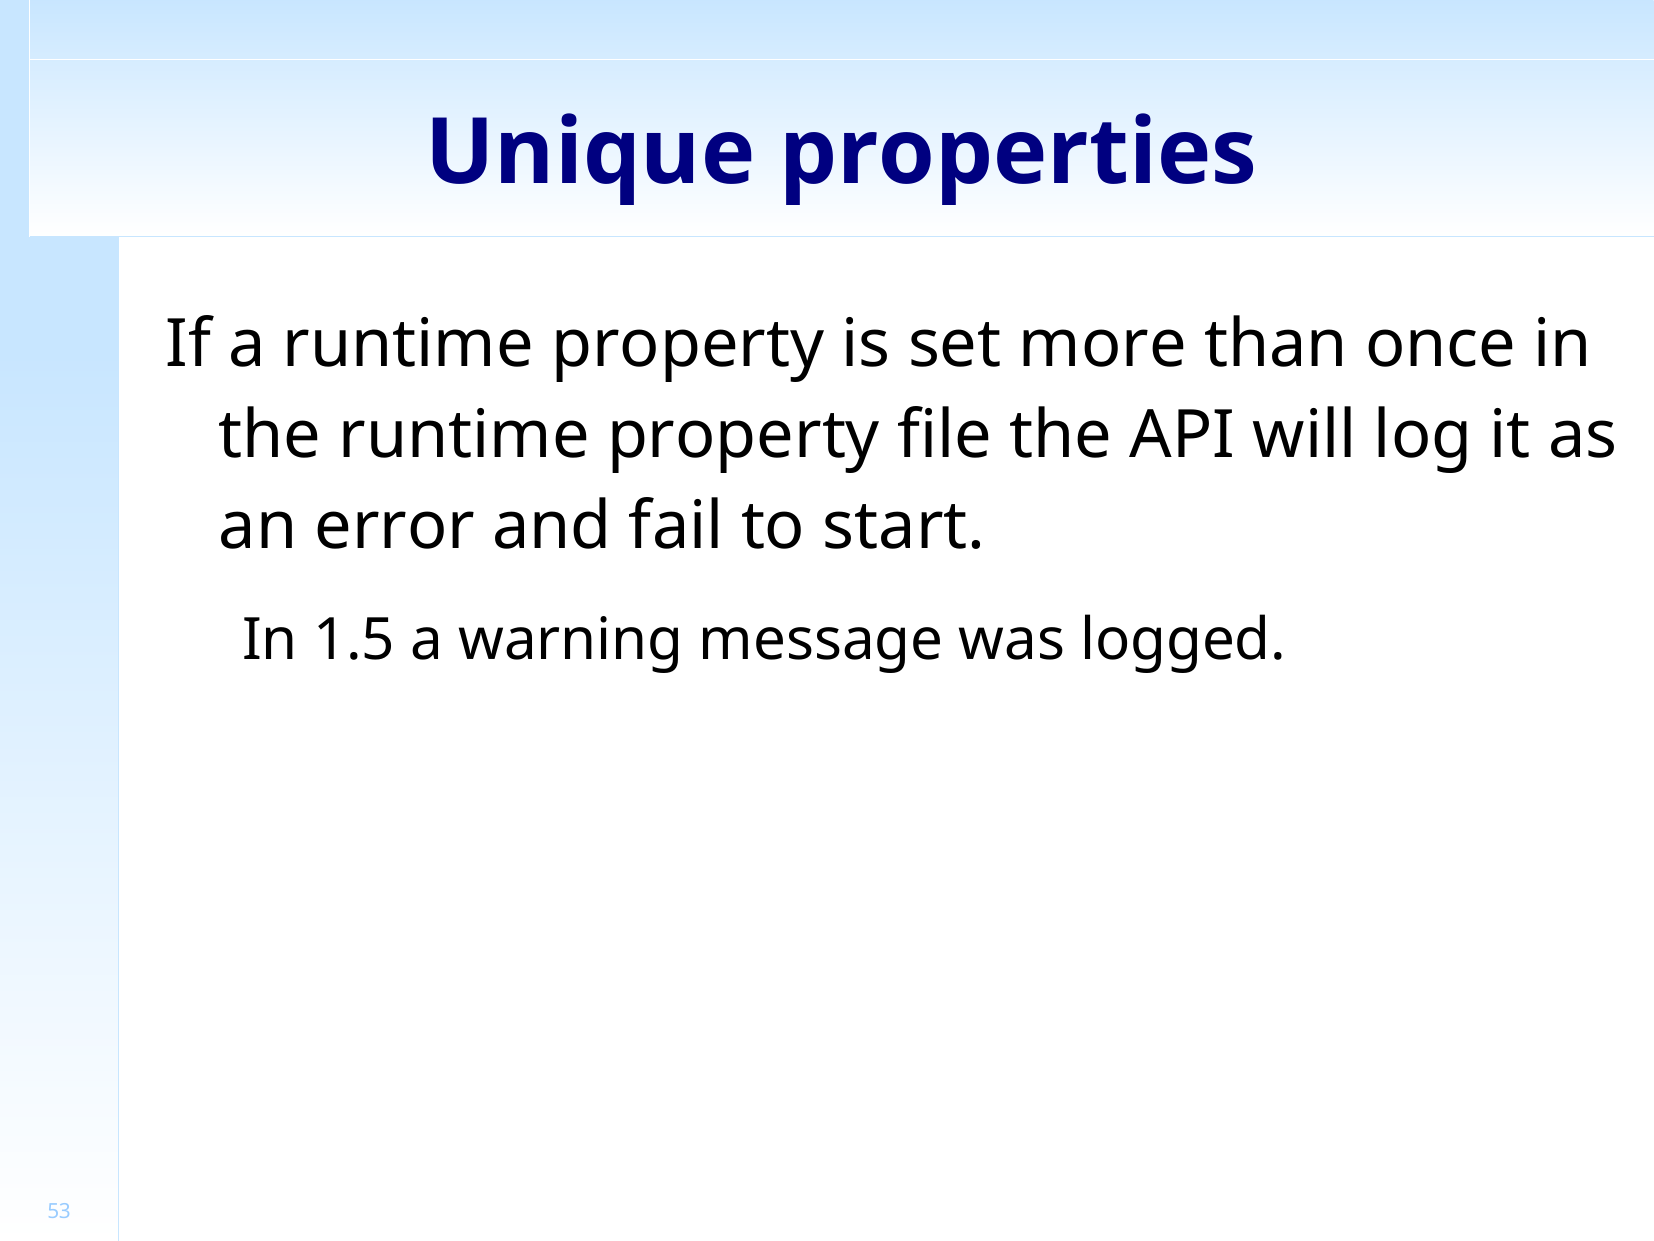

# Unique properties
If a runtime property is set more than once in the runtime property file the API will log it as an error and fail to start.
In 1.5 a warning message was logged.